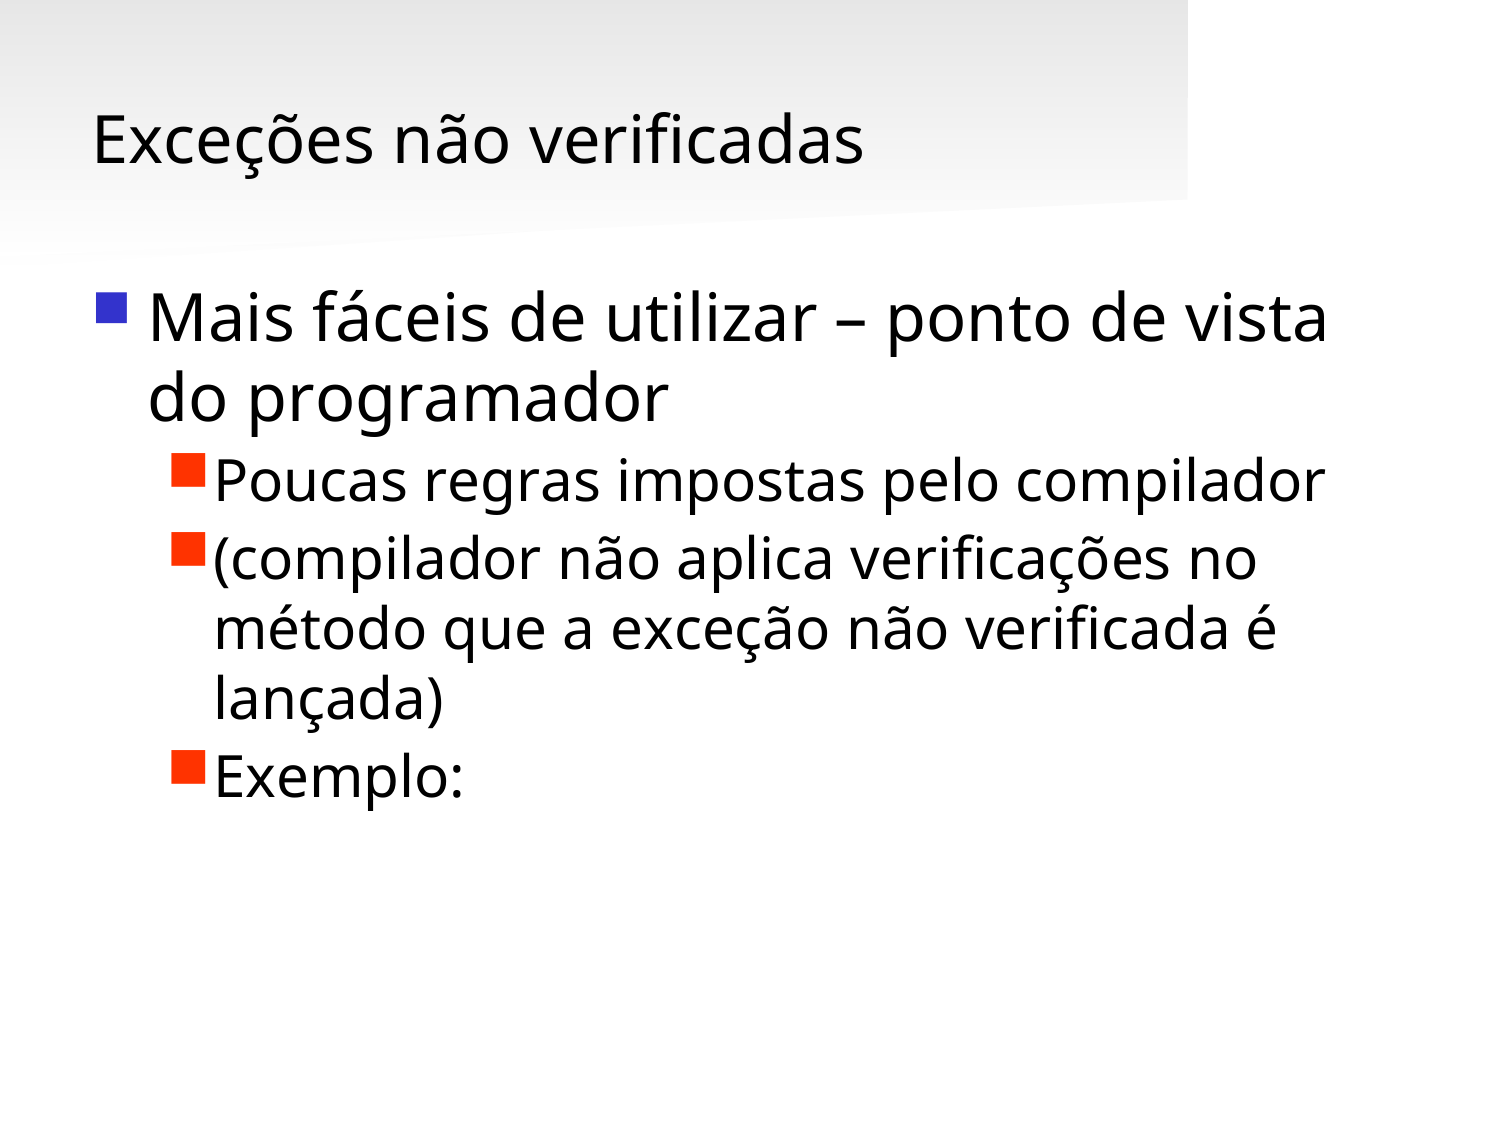

# Exceções não verificadas
Mais fáceis de utilizar – ponto de vista do programador
Poucas regras impostas pelo compilador
(compilador não aplica verificações no método que a exceção não verificada é lançada)
Exemplo: